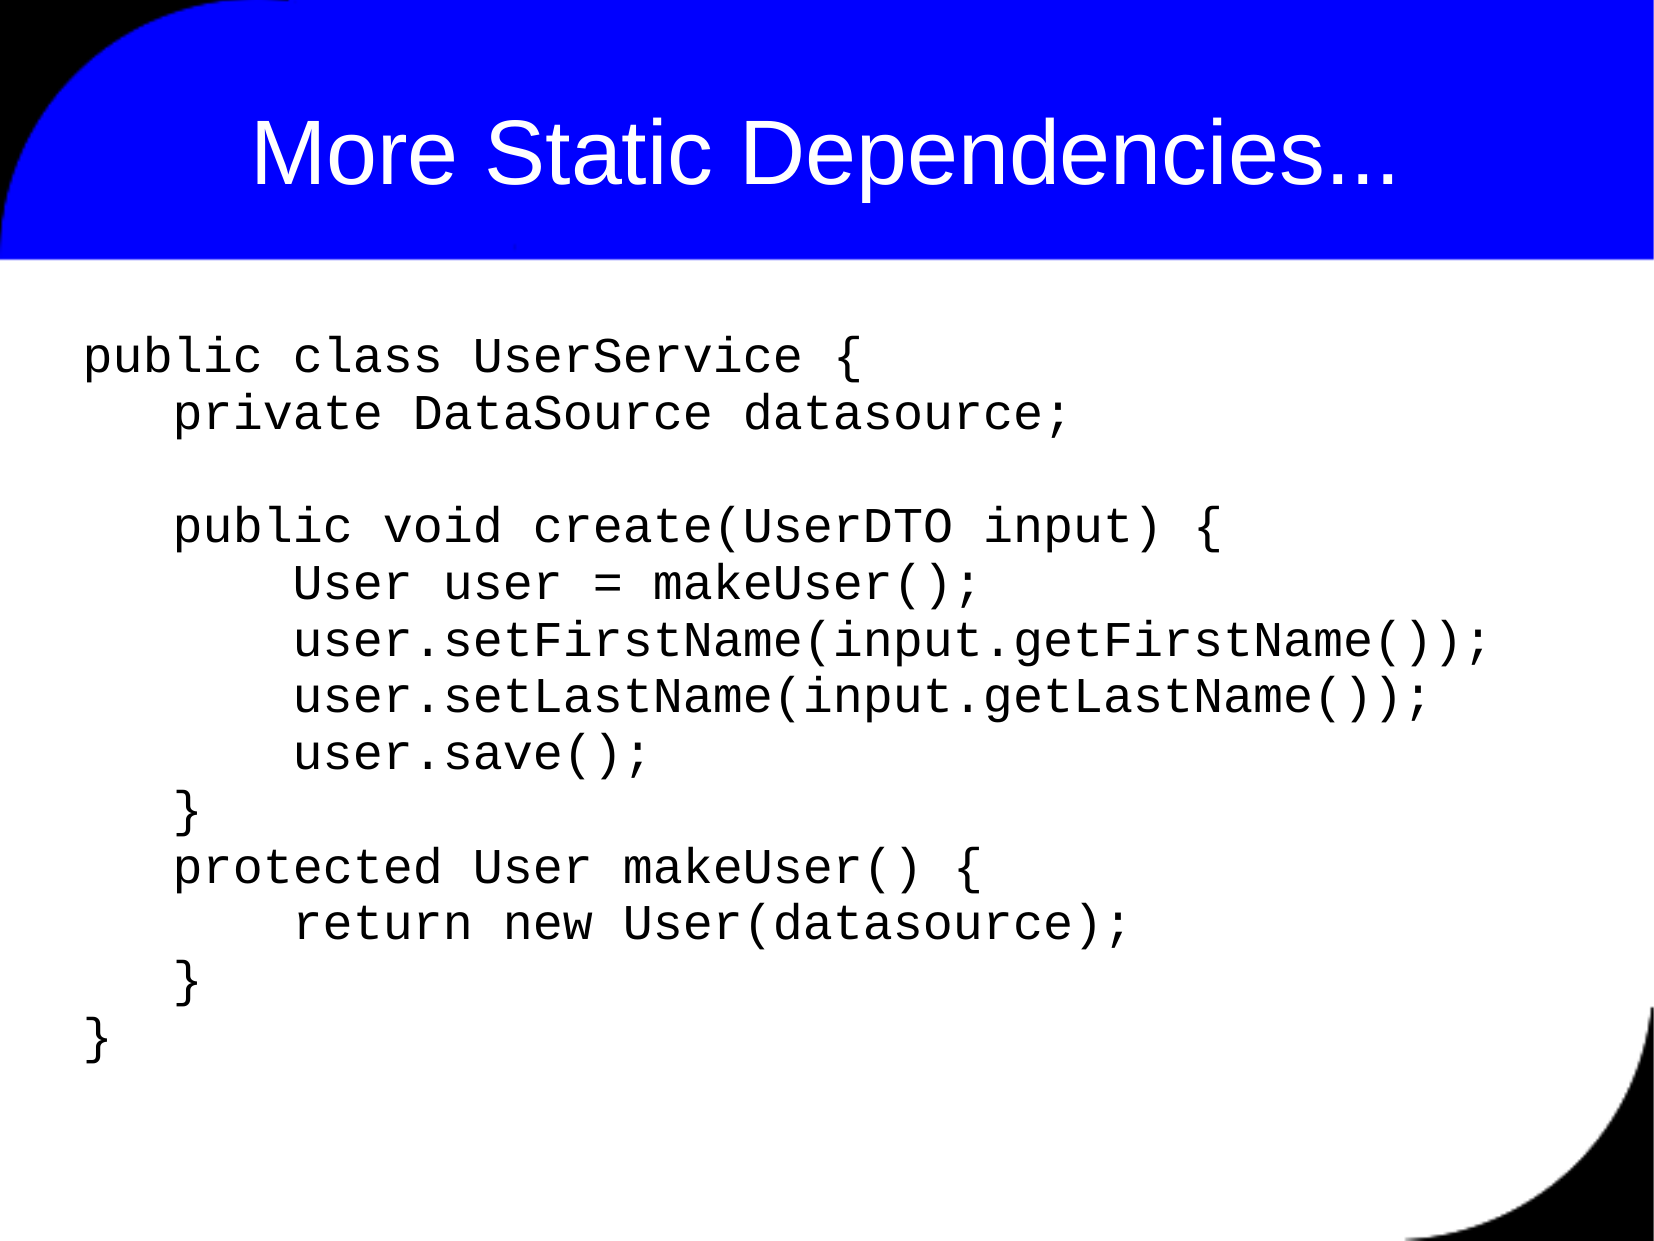

# More Static Dependencies...
public class UserService {
 private DataSource datasource;
 public void create(UserDTO input) {
 User user = makeUser();
 user.setFirstName(input.getFirstName());
 user.setLastName(input.getLastName());
 user.save();
 }
 protected User makeUser() {
 return new User(datasource);
 }
}